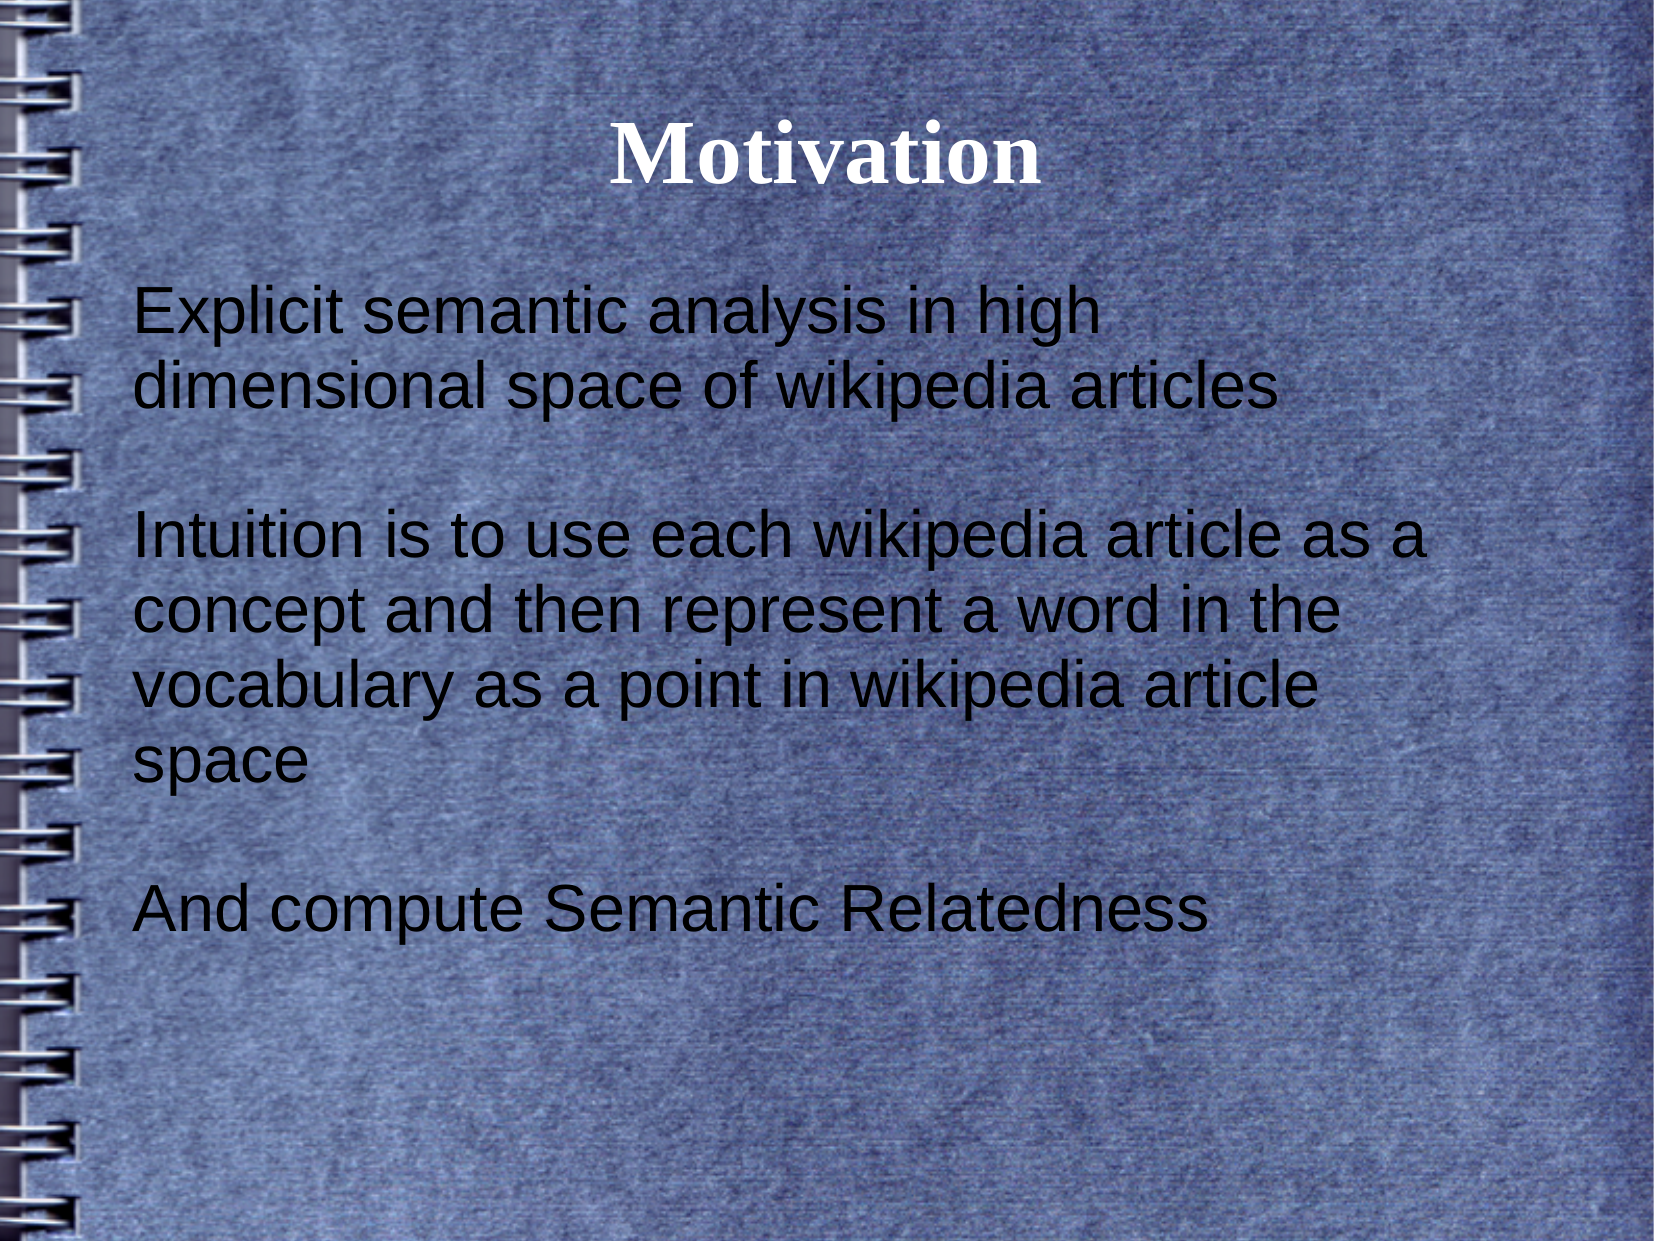

# Motivation
Explicit semantic analysis in high dimensional space of wikipedia articles
Intuition is to use each wikipedia article as a concept and then represent a word in the vocabulary as a point in wikipedia article space
And compute Semantic Relatedness